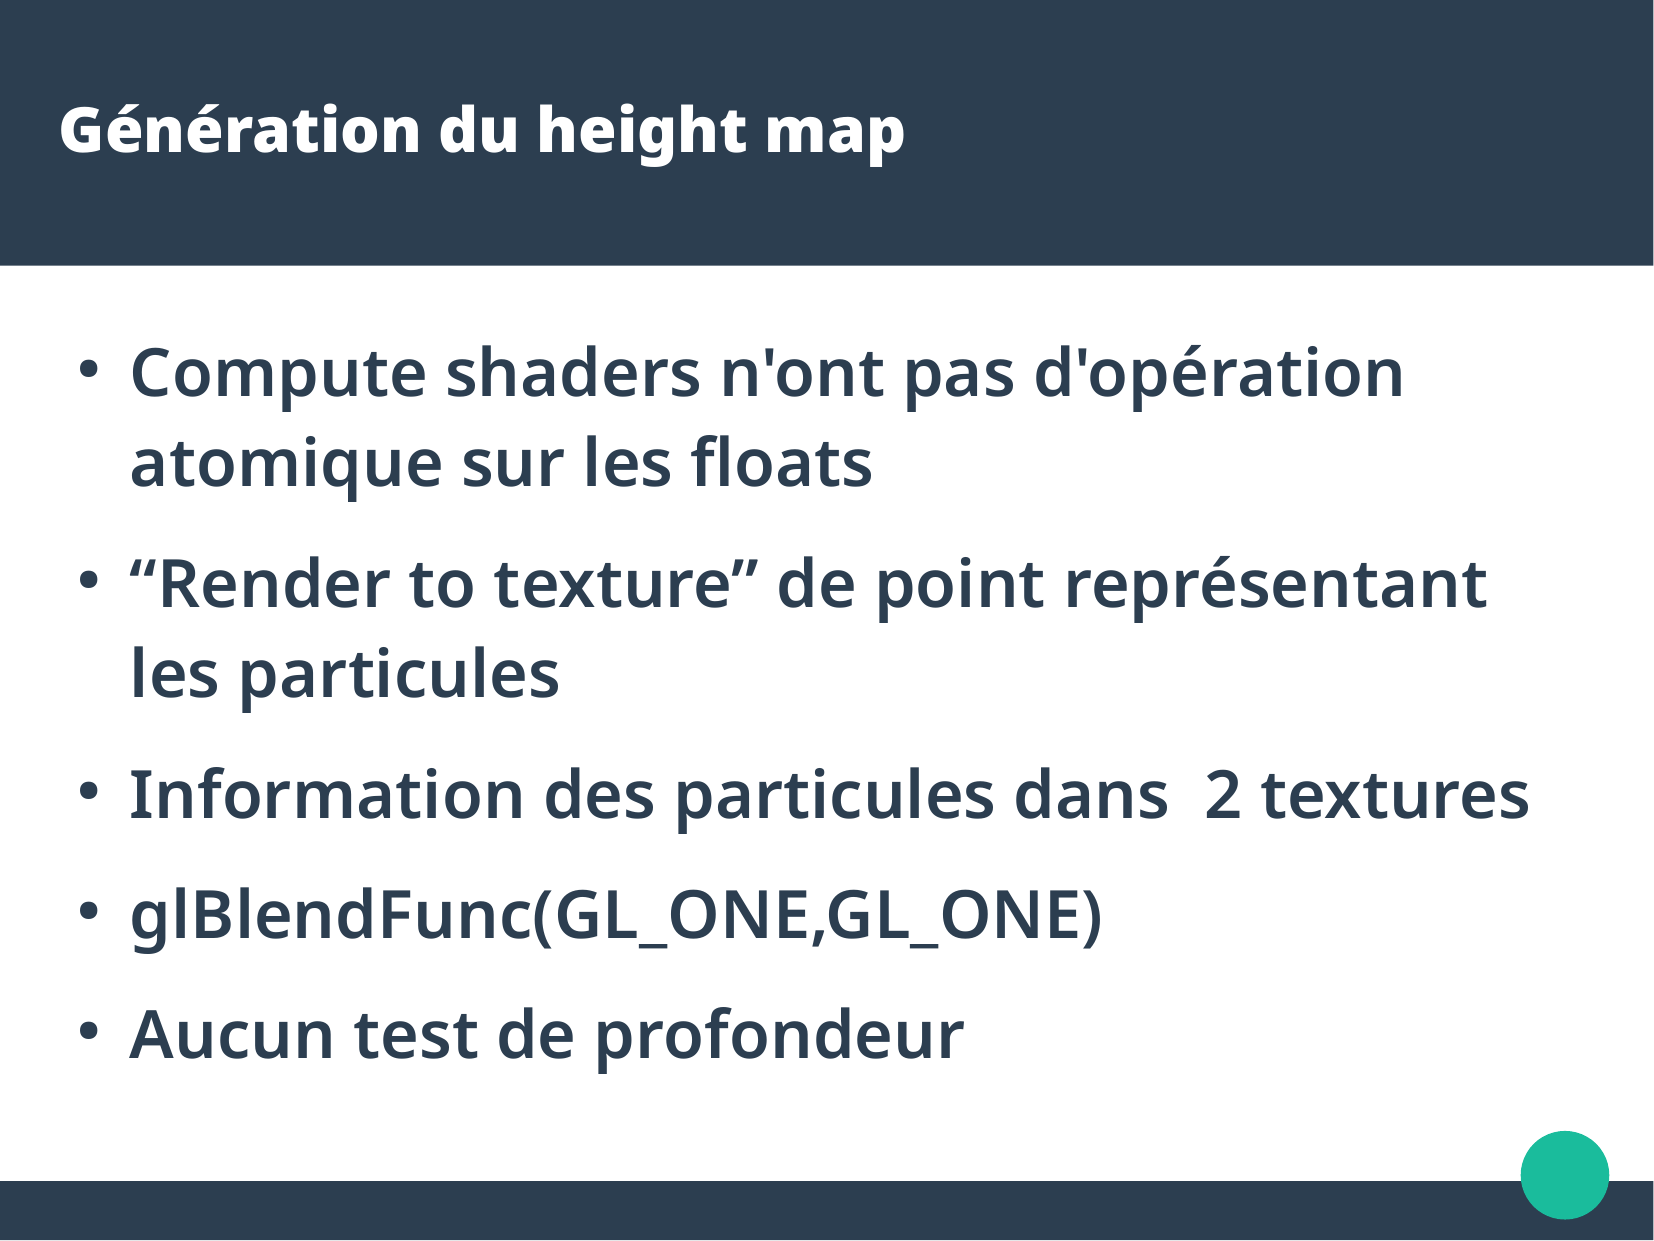

# Génération du height map
Compute shaders n'ont pas d'opération atomique sur les floats
“Render to texture” de point représentant les particules
Information des particules dans 2 textures
glBlendFunc(GL_ONE,GL_ONE)
Aucun test de profondeur